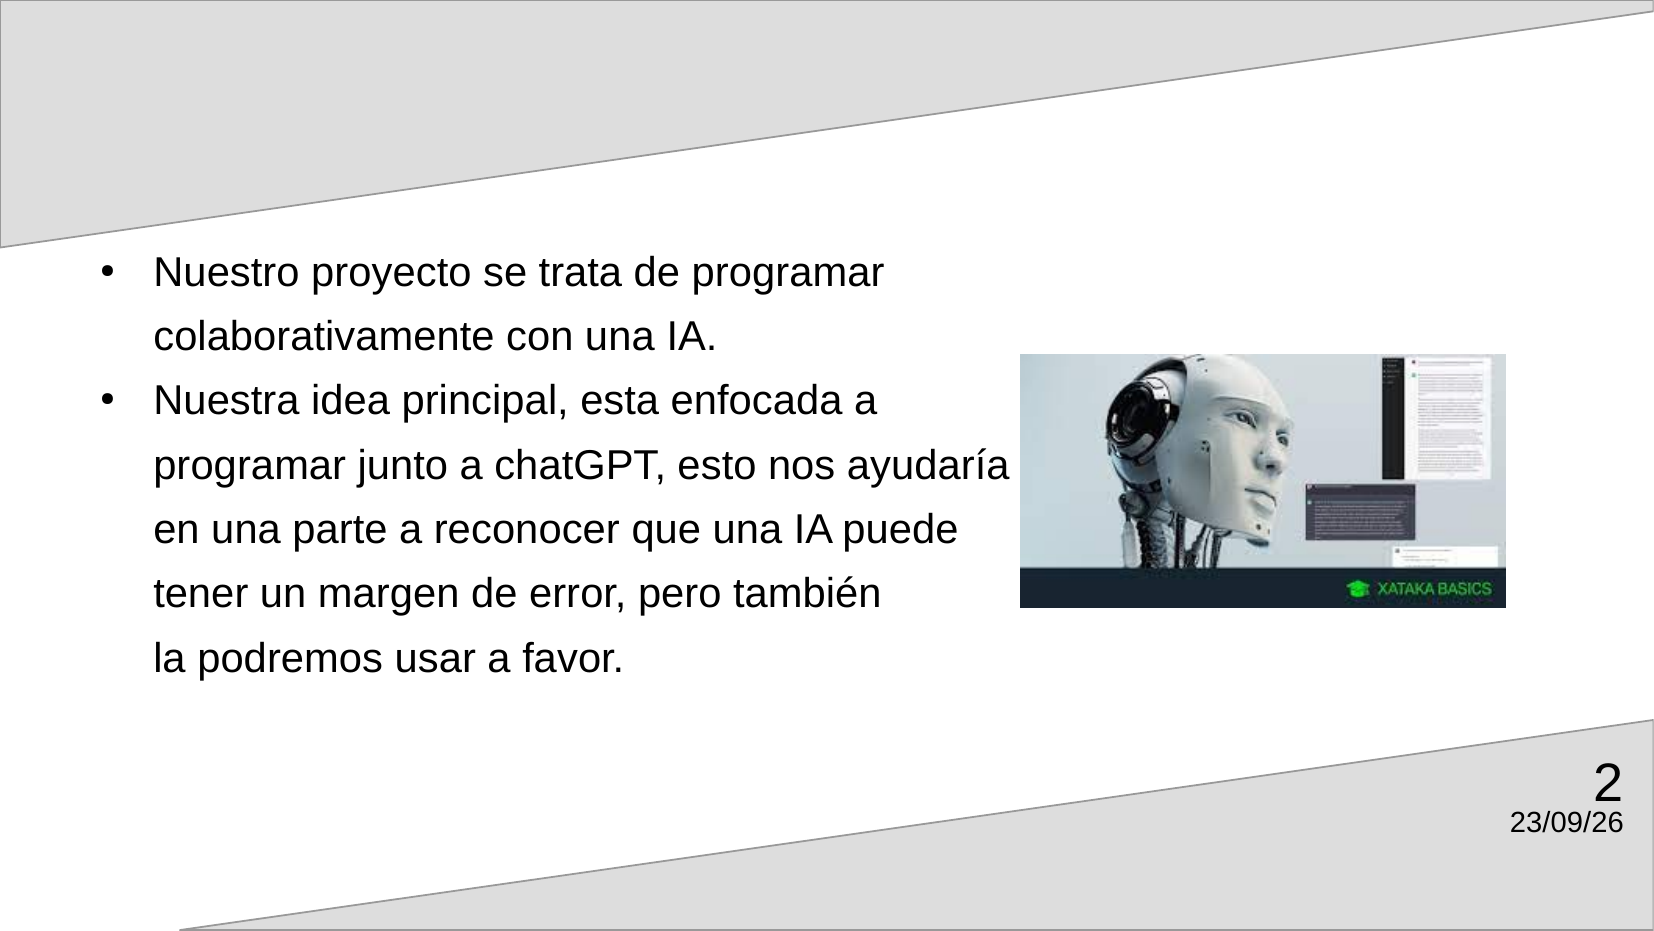

# Nuestro proyecto se trata de programar
colaborativamente con una IA.
Nuestra idea principal, esta enfocada a
programar junto a chatGPT, esto nos ayudaría
en una parte a reconocer que una IA puede
tener un margen de error, pero también
la podremos usar a favor.
2